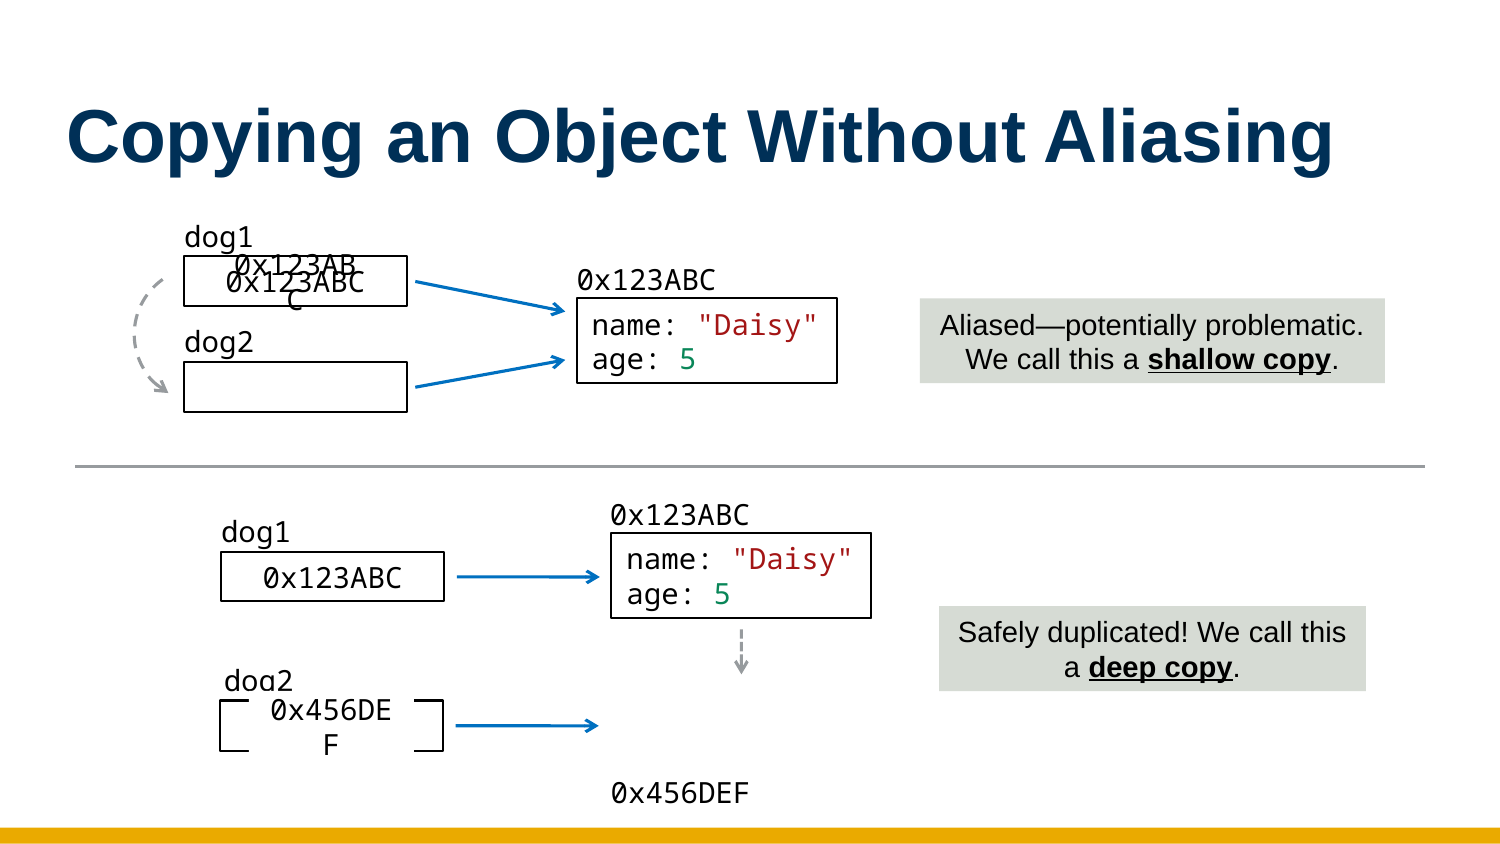

Copying an Object Without Aliasing
dog1
0x123ABC
0x123ABC
0x123ABC
name: "Daisy"
age: 5
Aliased—potentially problematic. We call this a shallow copy.
dog2
0x123ABC
dog1
name: "Daisy"
age: 5
0x123ABC
name: "Daisy"
age: 5
Safely duplicated! We call this a deep copy.
dog2
0x456DEF
0x456DEF